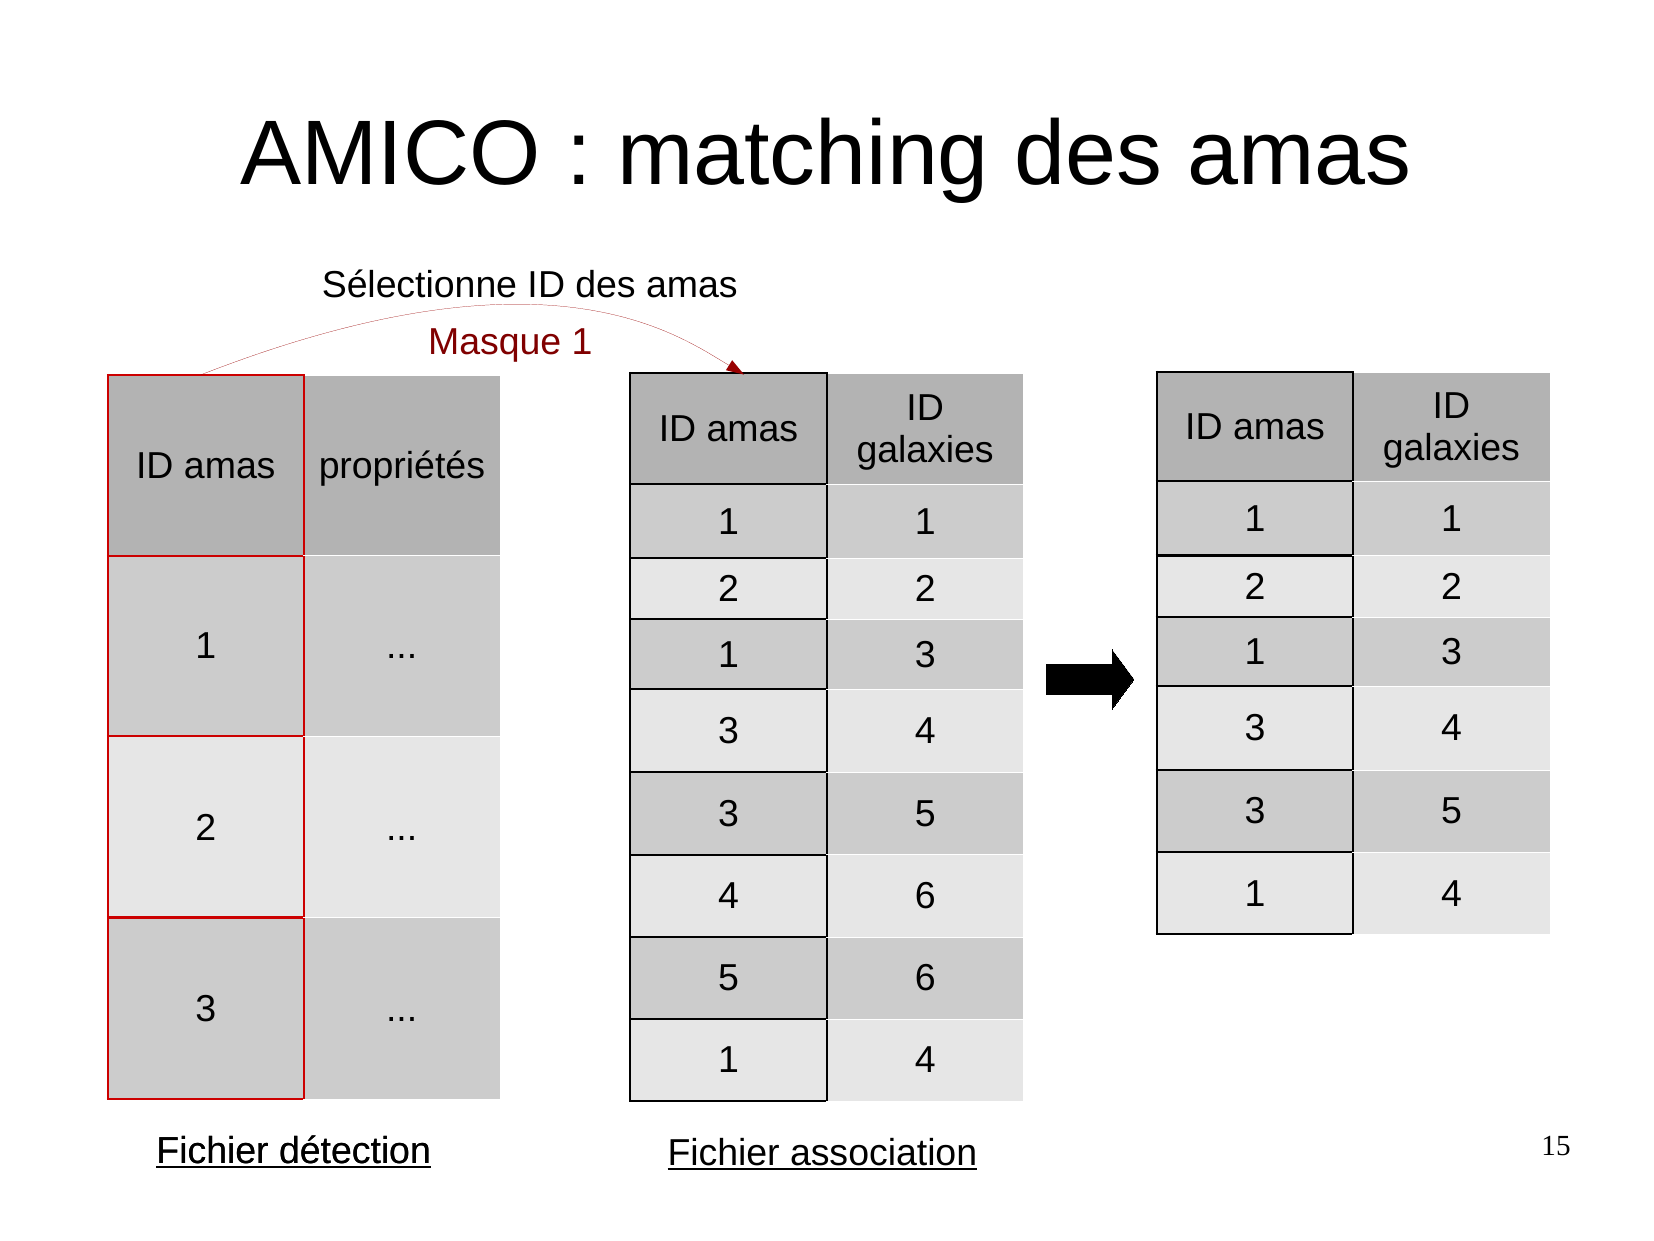

# AMICO : matching des amas
Sélectionne ID des amas
Masque 1
| ID amas | ID galaxies |
| --- | --- |
| 1 | 1 |
| 2 | 2 |
| 1 | 3 |
| 3 | 4 |
| 3 | 5 |
| 1 | 4 |
| ID amas | ID galaxies |
| --- | --- |
| 1 | 1 |
| 2 | 2 |
| 1 | 3 |
| 3 | 4 |
| 3 | 5 |
| 4 | 6 |
| 5 | 6 |
| 1 | 4 |
| ID amas | propriétés |
| --- | --- |
| 1 | ... |
| 2 | ... |
| 3 | ... |
Fichier détection
Fichier détection
Fichier association
15